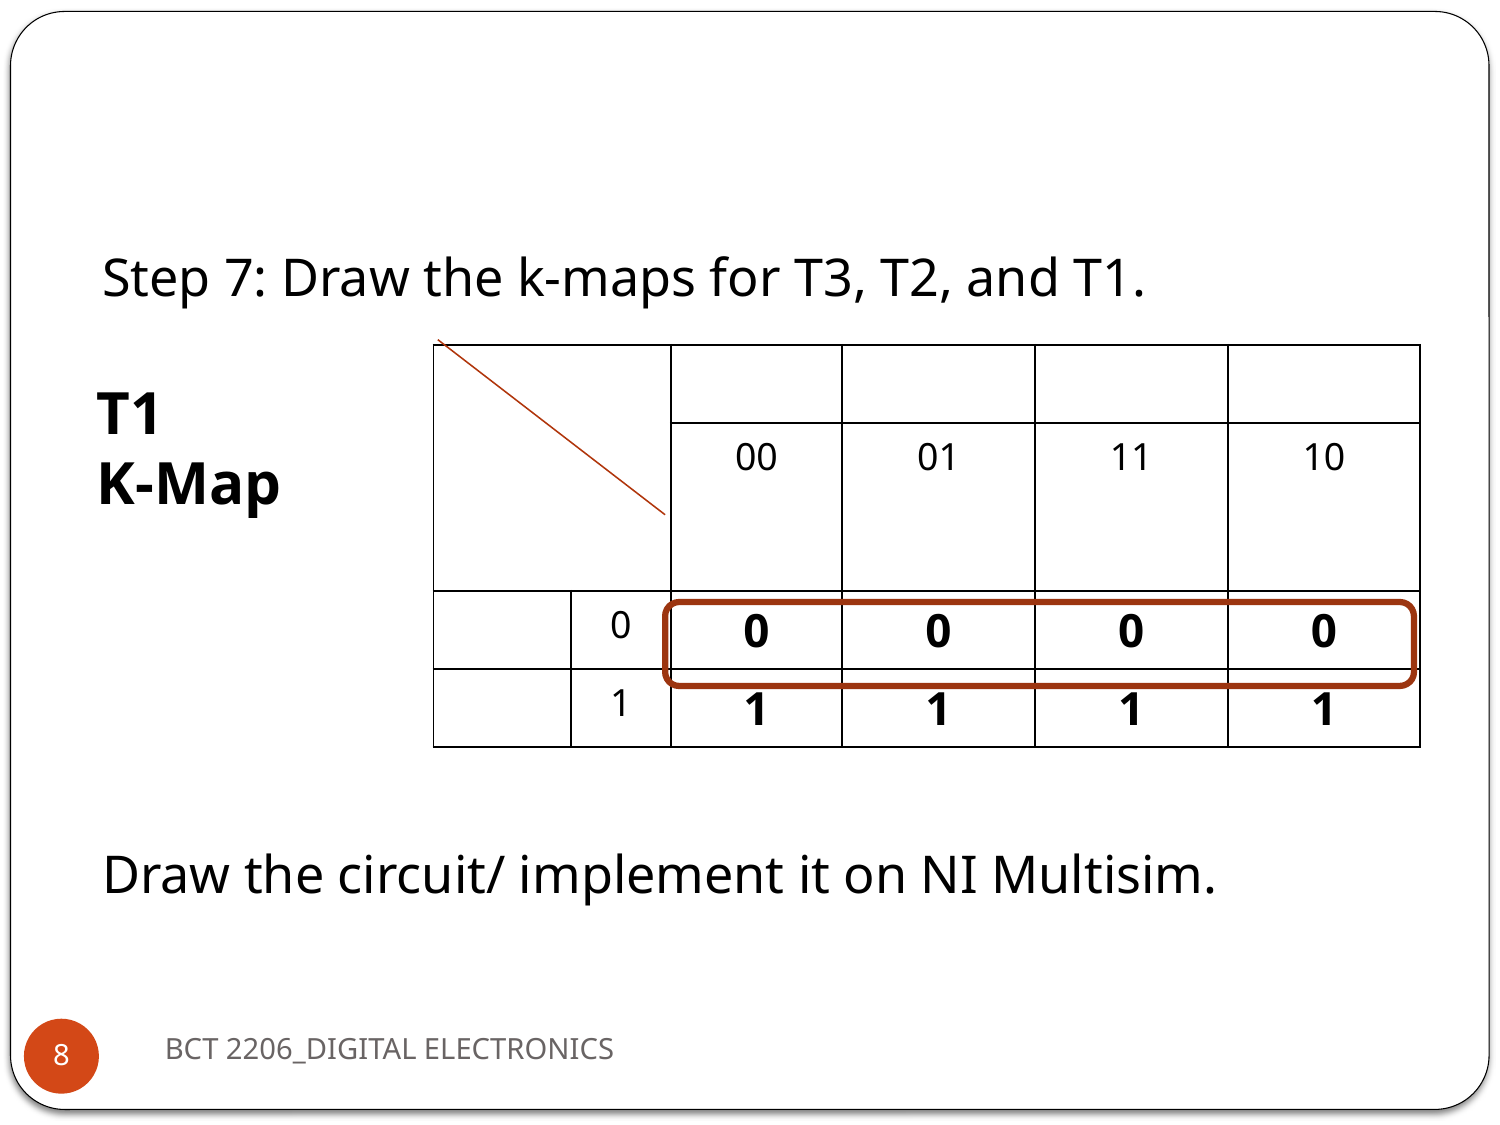

# Step 7: Draw the k-maps for T3, T2, and T1.
Draw the circuit/ implement it on NI Multisim.
| | | | | | |
| --- | --- | --- | --- | --- | --- |
| | | 00 | 01 | 11 | 10 |
| | 0 | 0 | 0 | 0 | 0 |
| | 1 | 1 | 1 | 1 | 1 |
T1
K-Map
BCT 2206_DIGITAL ELECTRONICS